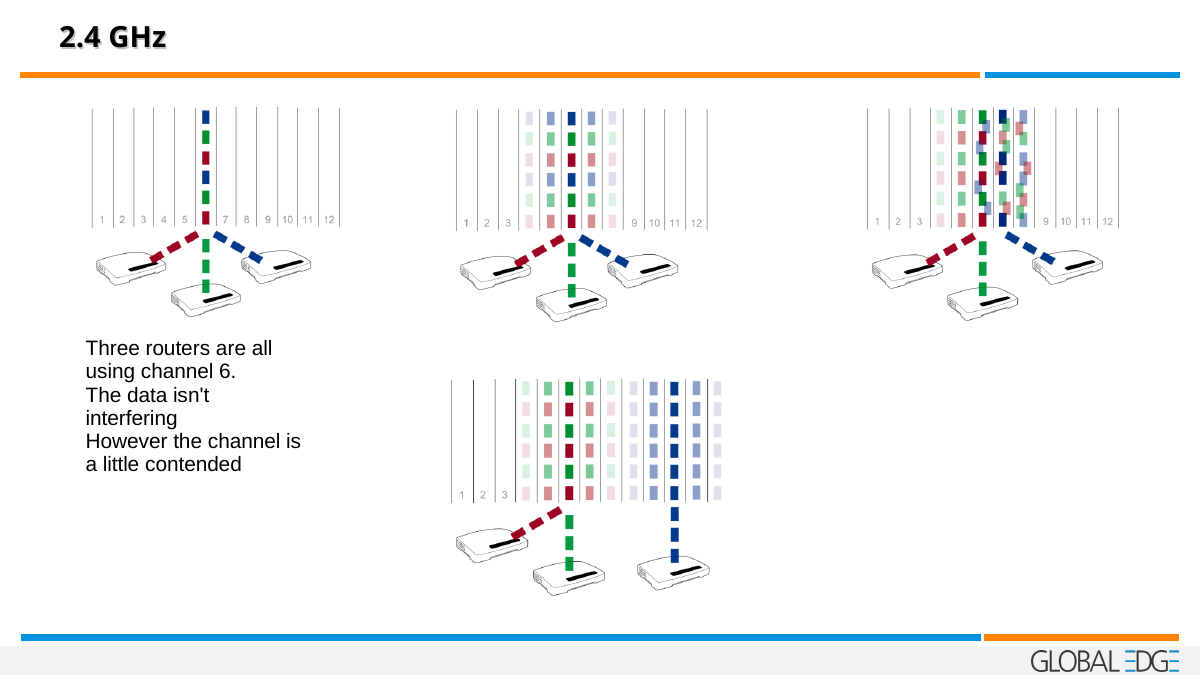

# 2.4 GHz
Three routers are all using channel 6.
The data isn't interfering
However the channel is a little contended